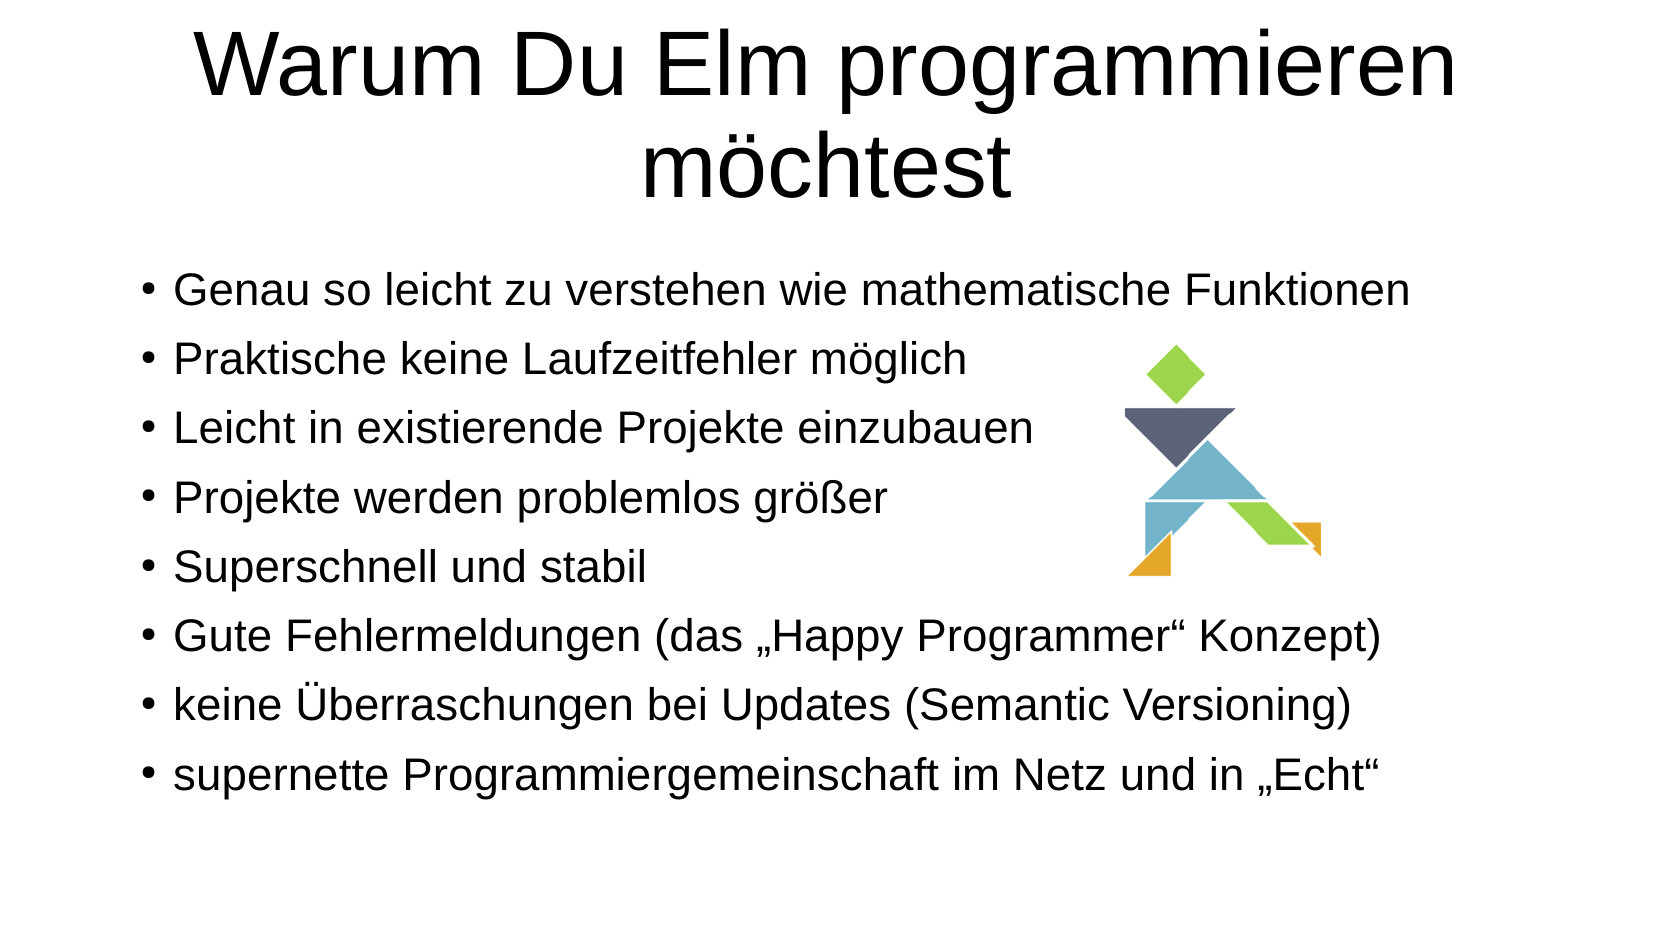

# Warum Du Elm programmieren möchtest
Genau so leicht zu verstehen wie mathematische Funktionen
Praktische keine Laufzeitfehler möglich
Leicht in existierende Projekte einzubauen
Projekte werden problemlos größer
Superschnell und stabil
Gute Fehlermeldungen (das „Happy Programmer“ Konzept)
keine Überraschungen bei Updates (Semantic Versioning)
supernette Programmiergemeinschaft im Netz und in „Echt“